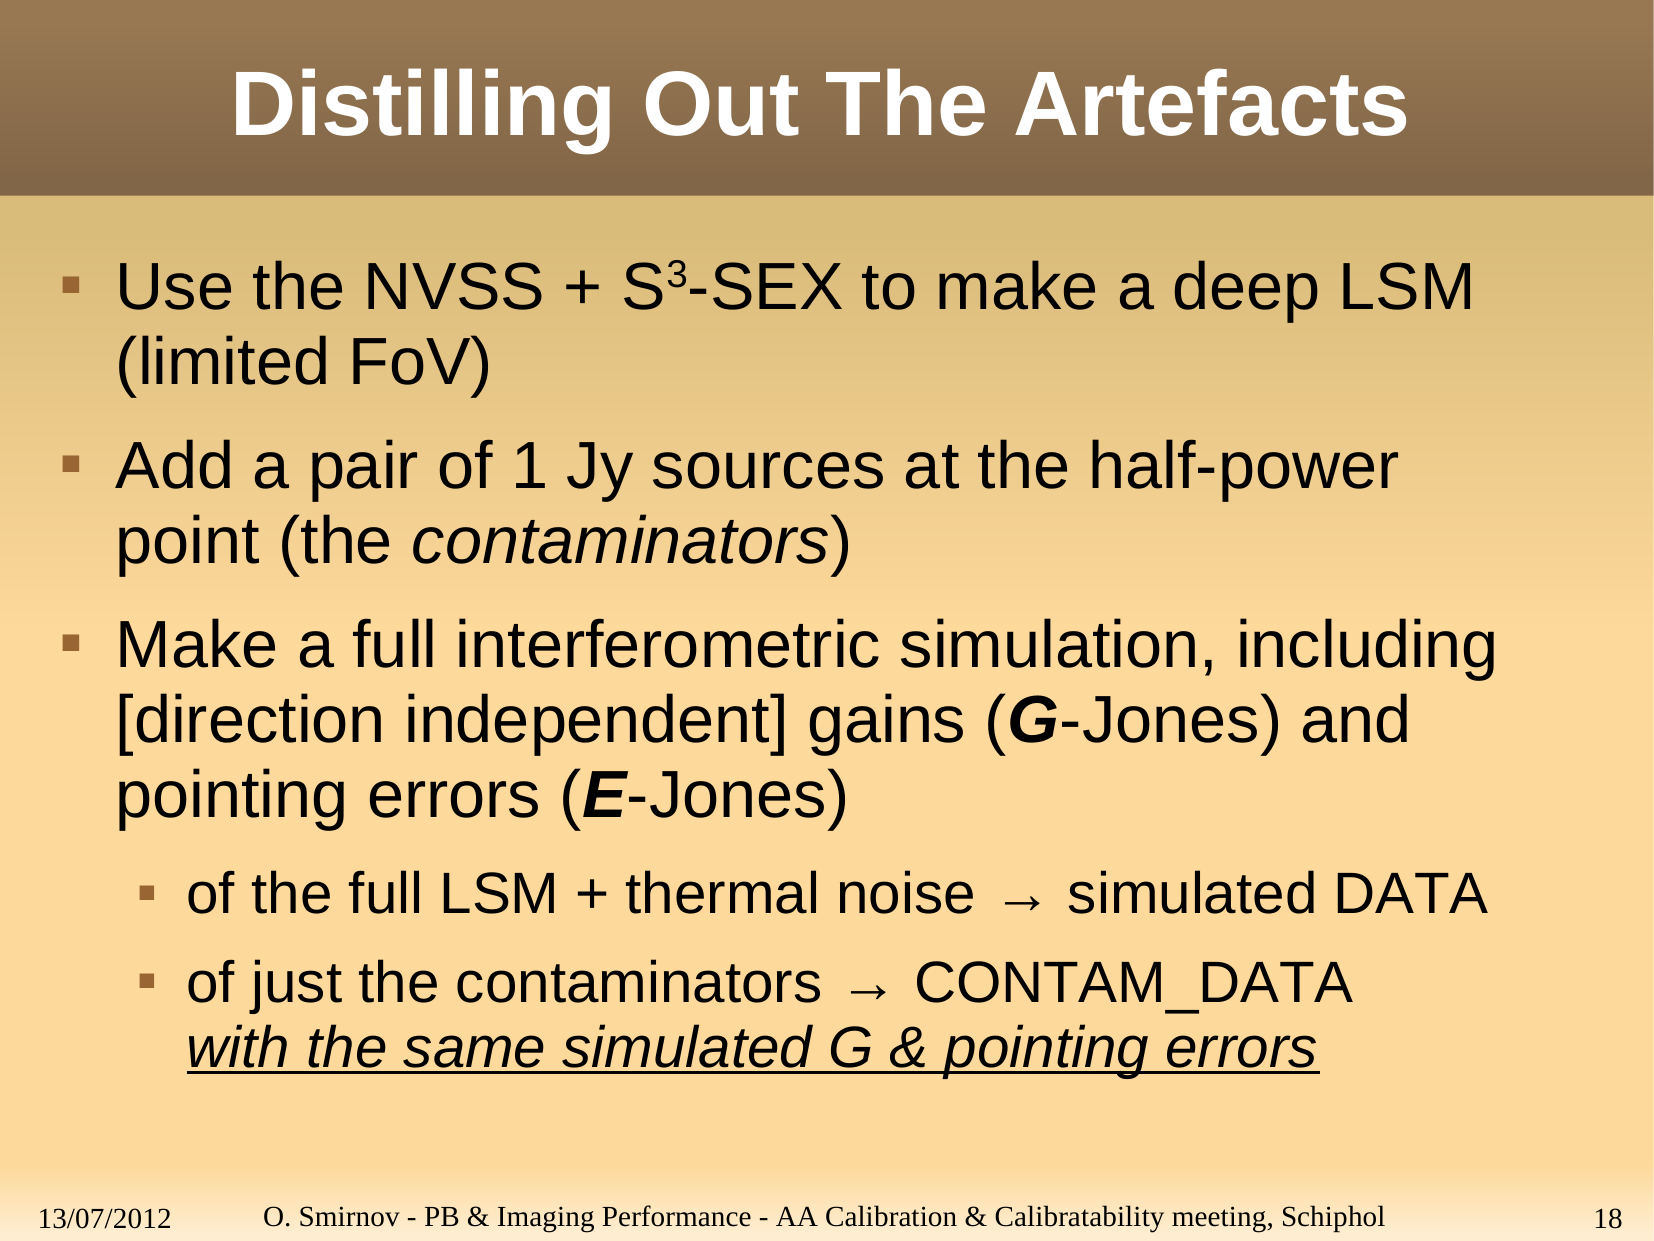

# Distilling Out The Artefacts
Use the NVSS + S3-SEX to make a deep LSM (limited FoV)
Add a pair of 1 Jy sources at the half-power point (the contaminators)
Make a full interferometric simulation, including [direction independent] gains (G-Jones) and pointing errors (E-Jones)
of the full LSM + thermal noise → simulated DATA
of just the contaminators → CONTAM_DATA
with the same simulated G & pointing errors
O. Smirnov - PB & Imaging Performance - AA Calibration & Calibratability meeting, Schiphol
13/07/2012
18